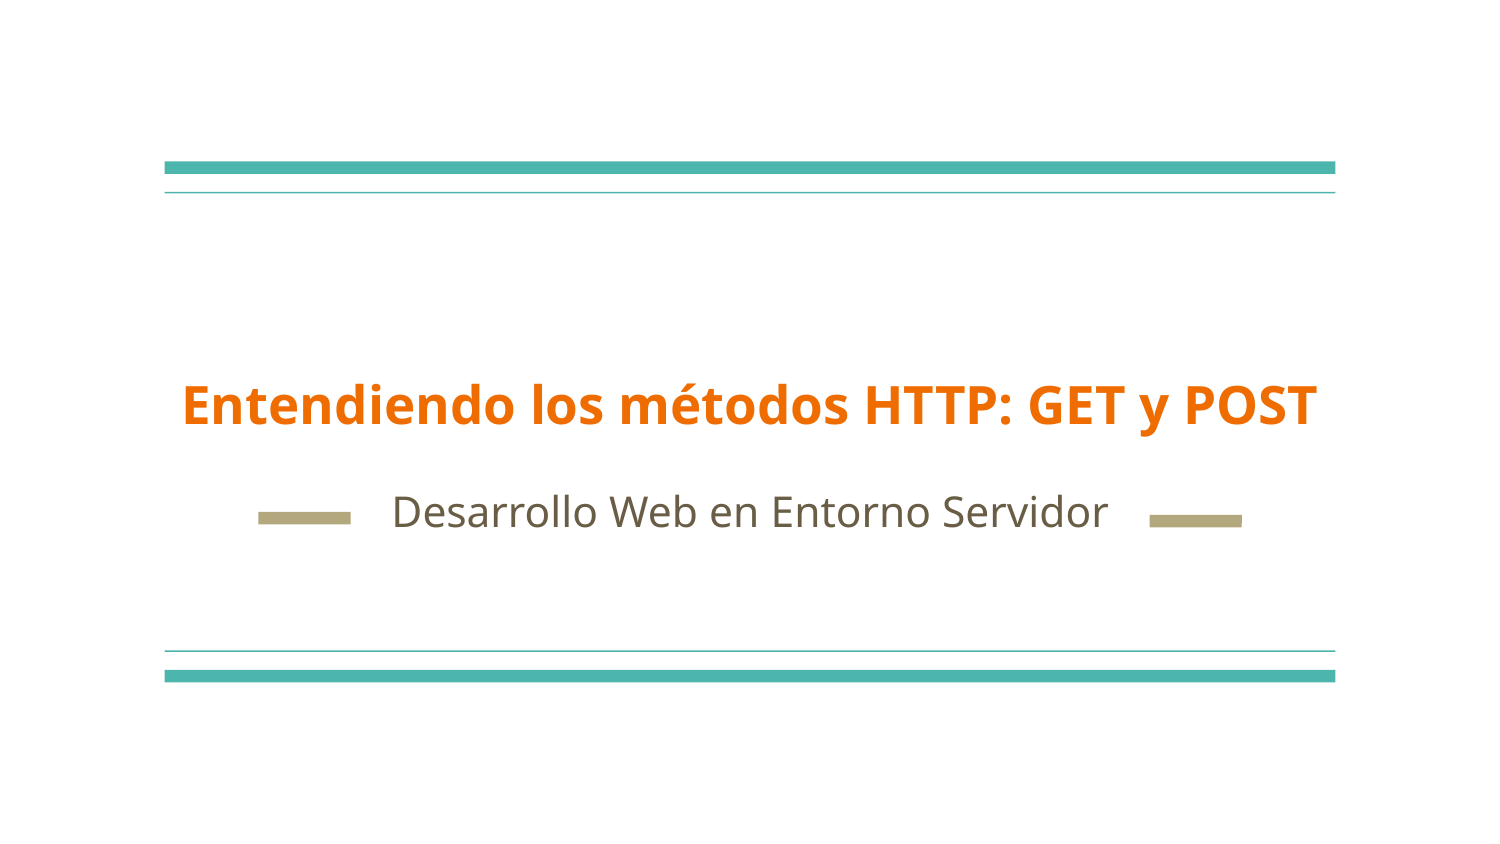

# Entendiendo los métodos HTTP: GET y POST
Desarrollo Web en Entorno Servidor